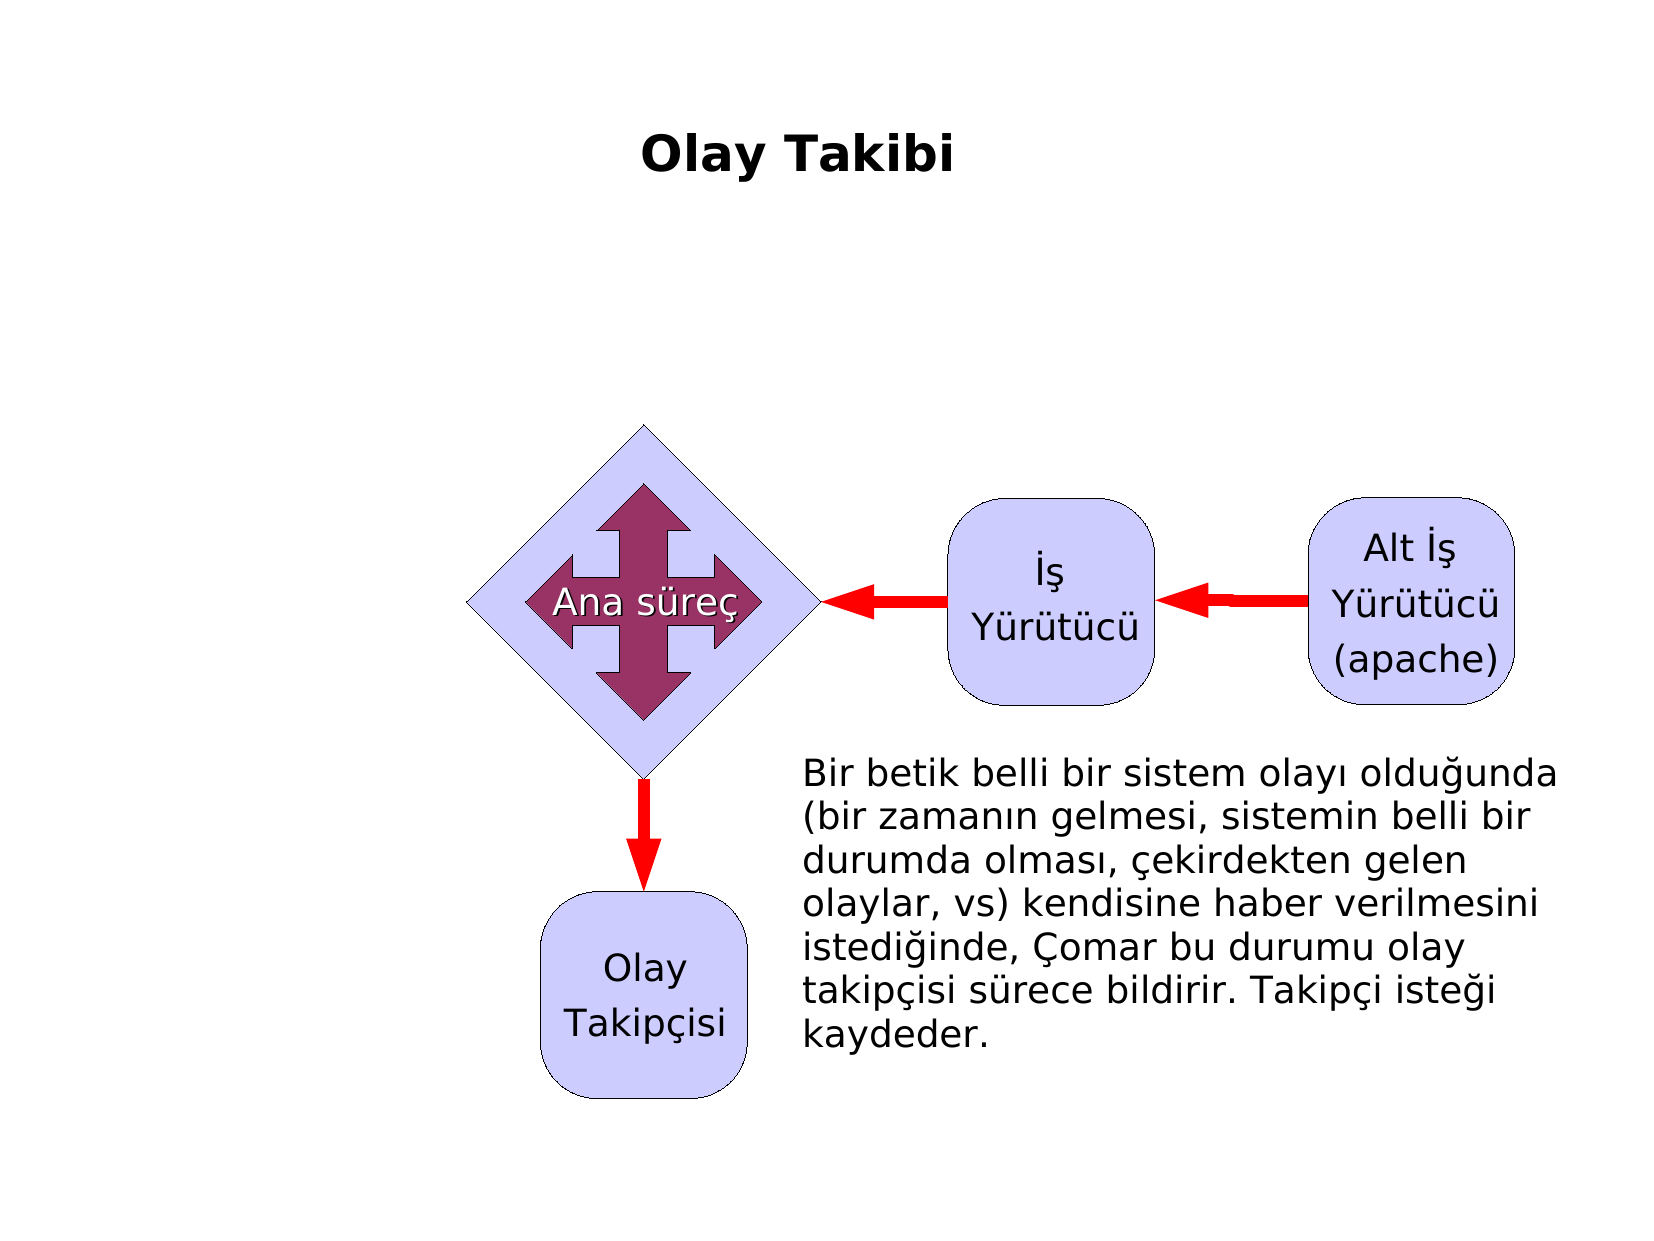

Olay Takibi
Alt İş
Yürütücü
(apache)
İş
Yürütücü
Ana süreç
Bir betik belli bir sistem olayı olduğunda
(bir zamanın gelmesi, sistemin belli bir
durumda olması, çekirdekten gelen
olaylar, vs) kendisine haber verilmesini
istediğinde, Çomar bu durumu olay
takipçisi sürece bildirir. Takipçi isteği
kaydeder.
Olay
Takipçisi